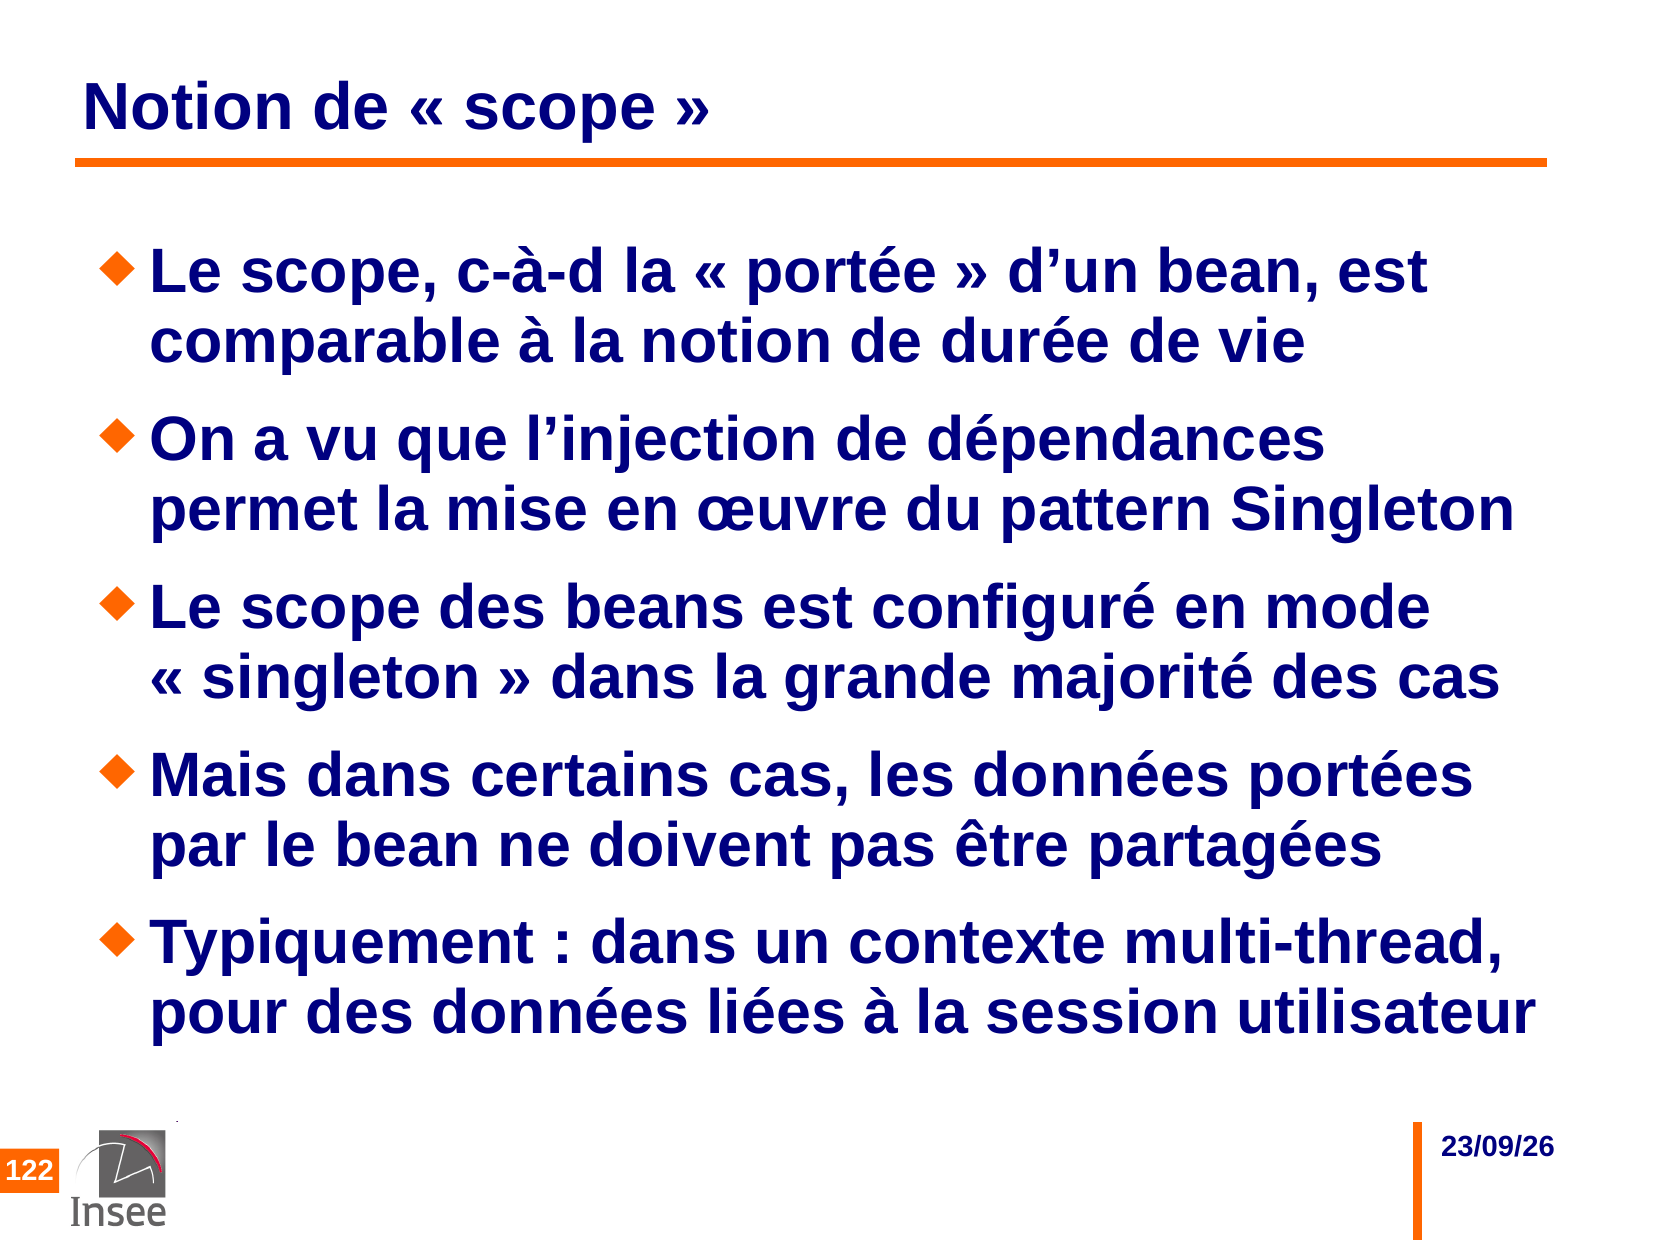

# Notion de « scope »
Le scope, c-à-d la « portée » d’un bean, est comparable à la notion de durée de vie
On a vu que l’injection de dépendances permet la mise en œuvre du pattern Singleton
Le scope des beans est configuré en mode « singleton » dans la grande majorité des cas
Mais dans certains cas, les données portées par le bean ne doivent pas être partagées
Typiquement : dans un contexte multi-thread, pour des données liées à la session utilisateur
122